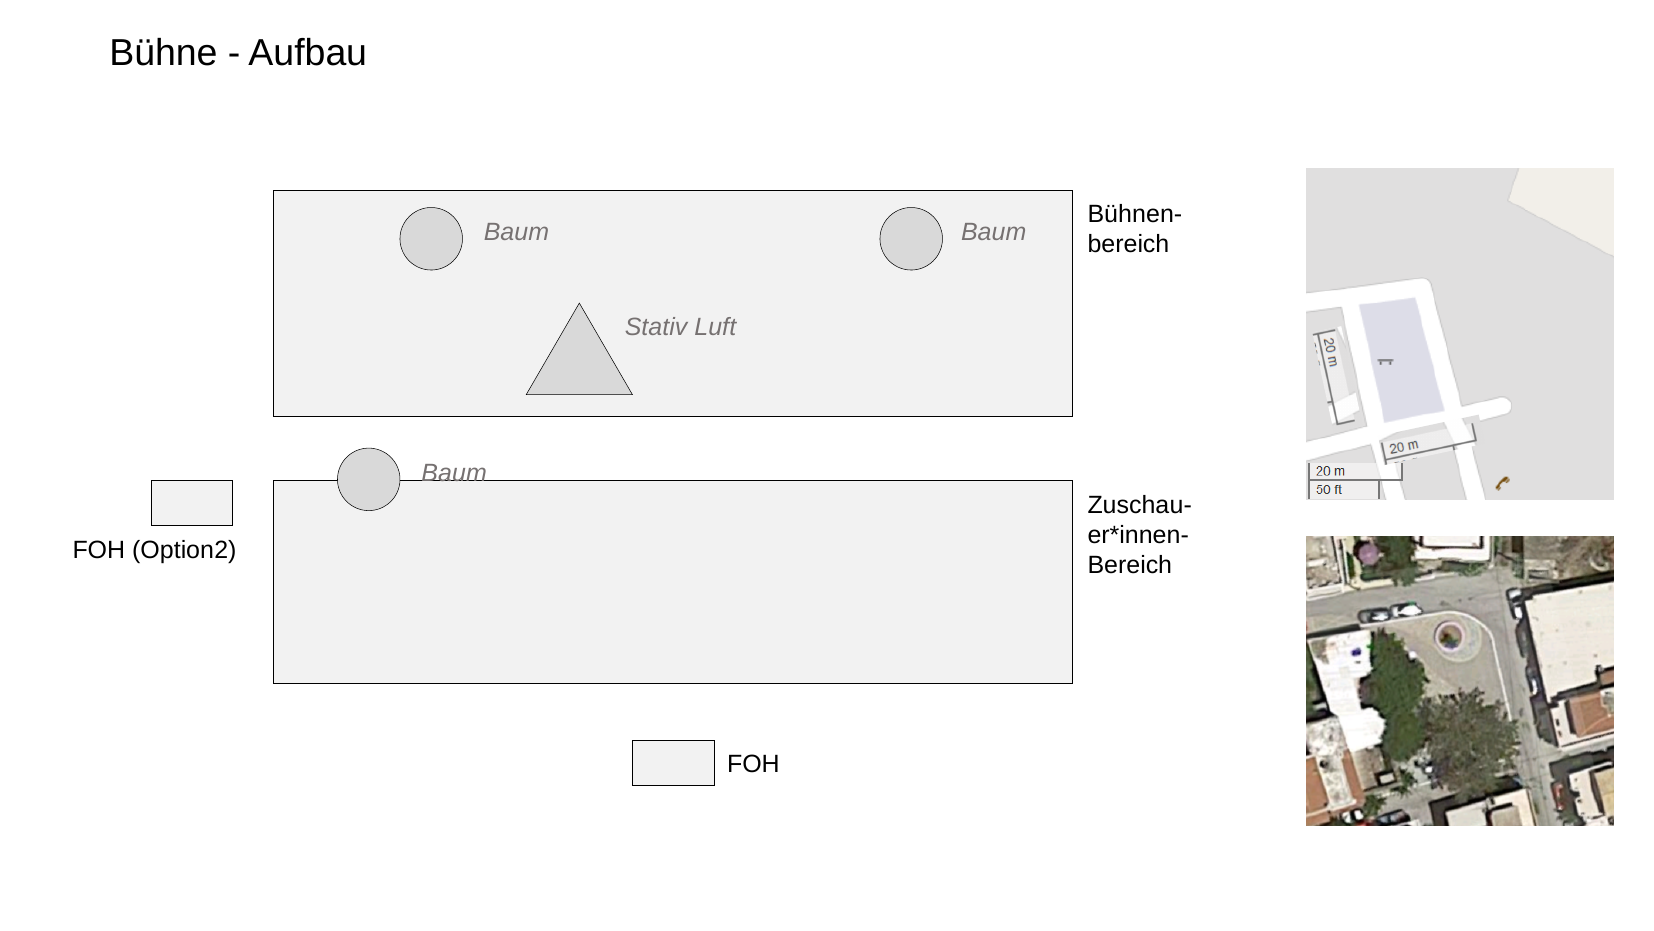

Bühne - Aufbau
Bühnen-bereich
Baum
Baum
Stativ Luft
Baum
Zuschau-er*innen-Bereich
FOH (Option2)
FOH